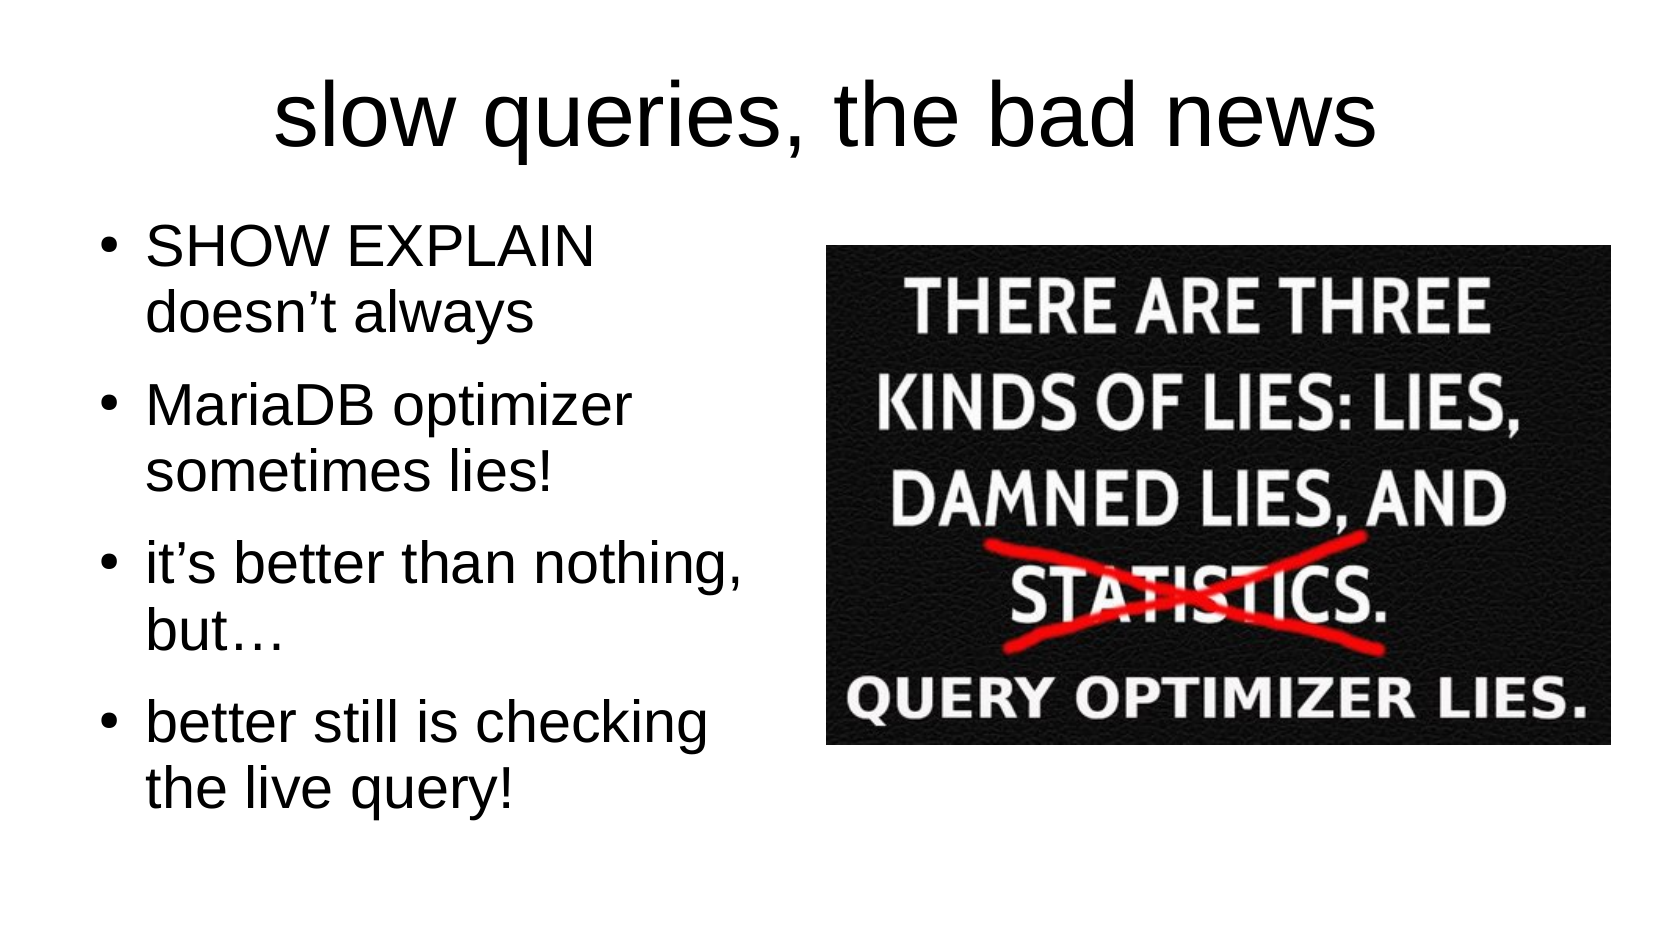

# slow queries, the bad news
SHOW EXPLAIN doesn’t always
MariaDB optimizer sometimes lies!
it’s better than nothing, but…
better still is checking the live query!